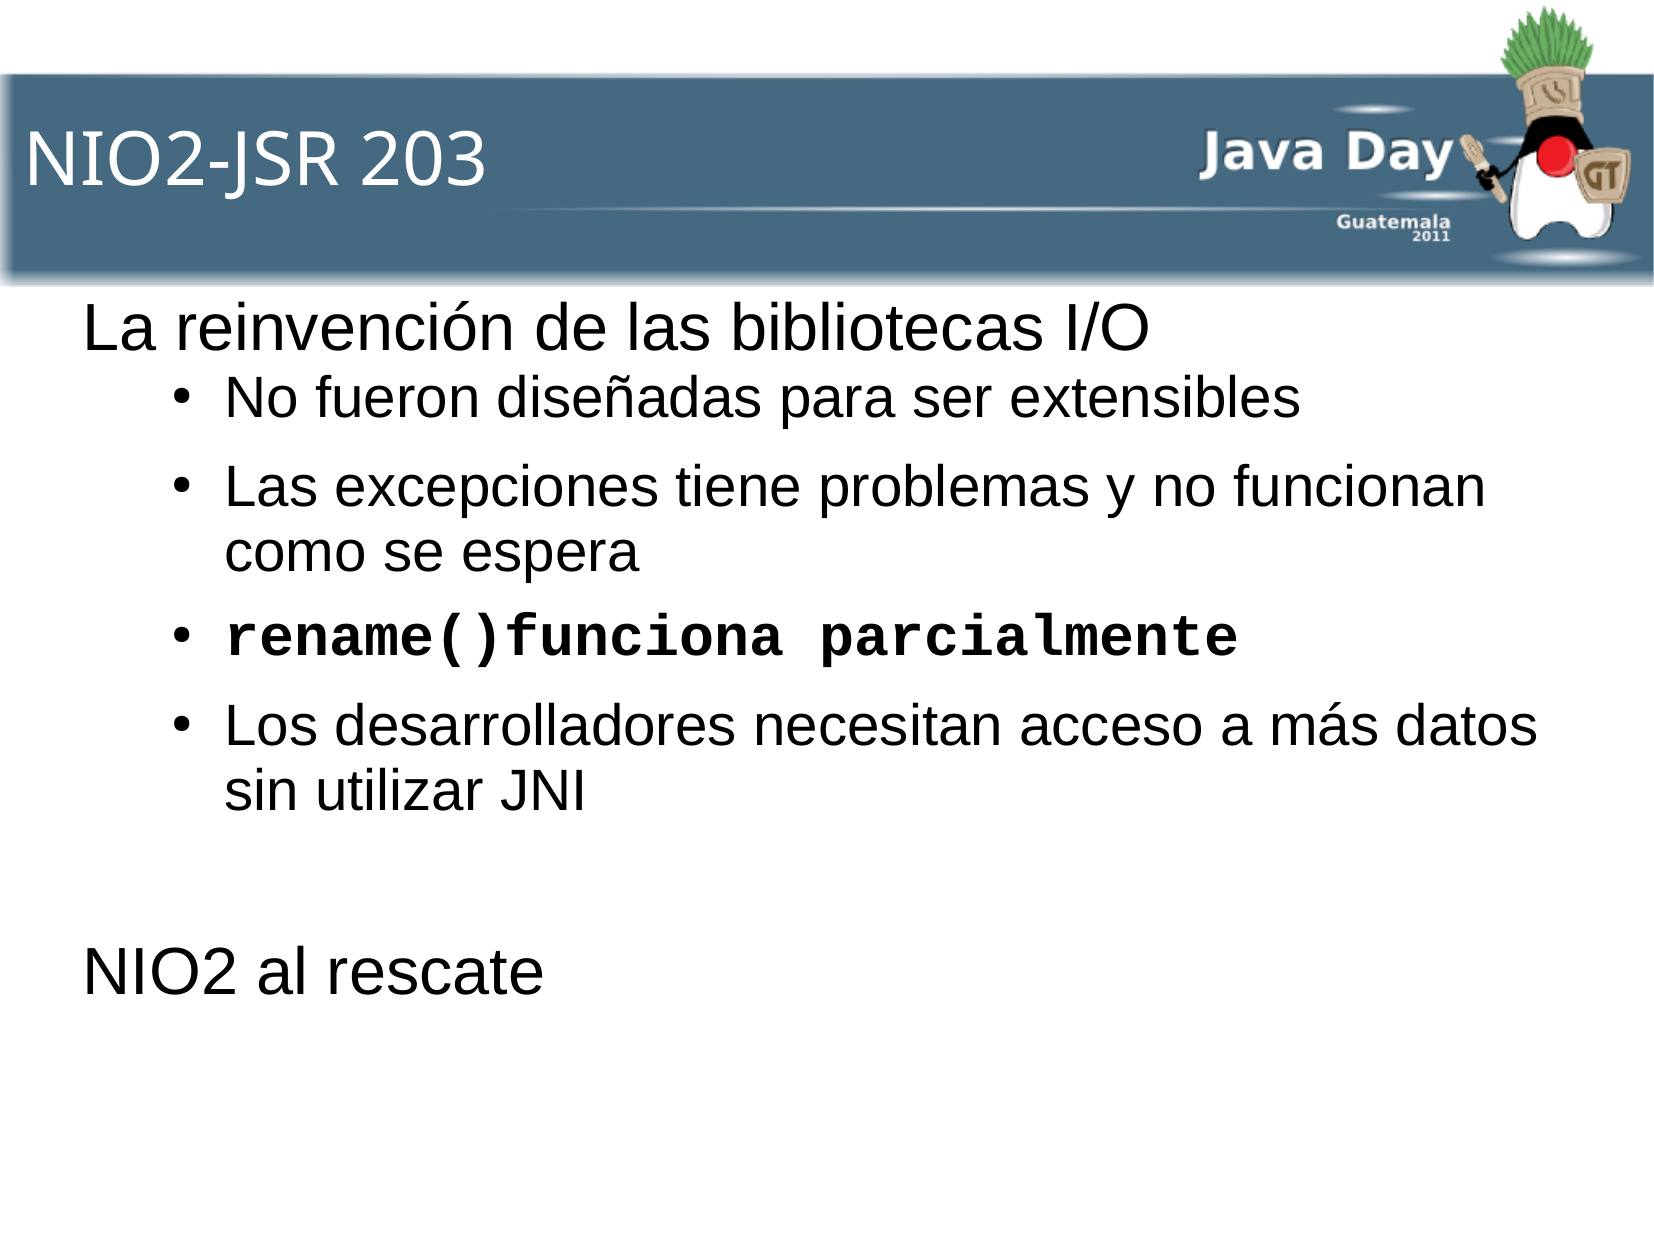

# NIO2-JSR 203
La reinvención de las bibliotecas I/O
No fueron diseñadas para ser extensibles
Las excepciones tiene problemas y no funcionan como se espera
rename()funciona parcialmente
Los desarrolladores necesitan acceso a más datos sin utilizar JNI
NIO2 al rescate